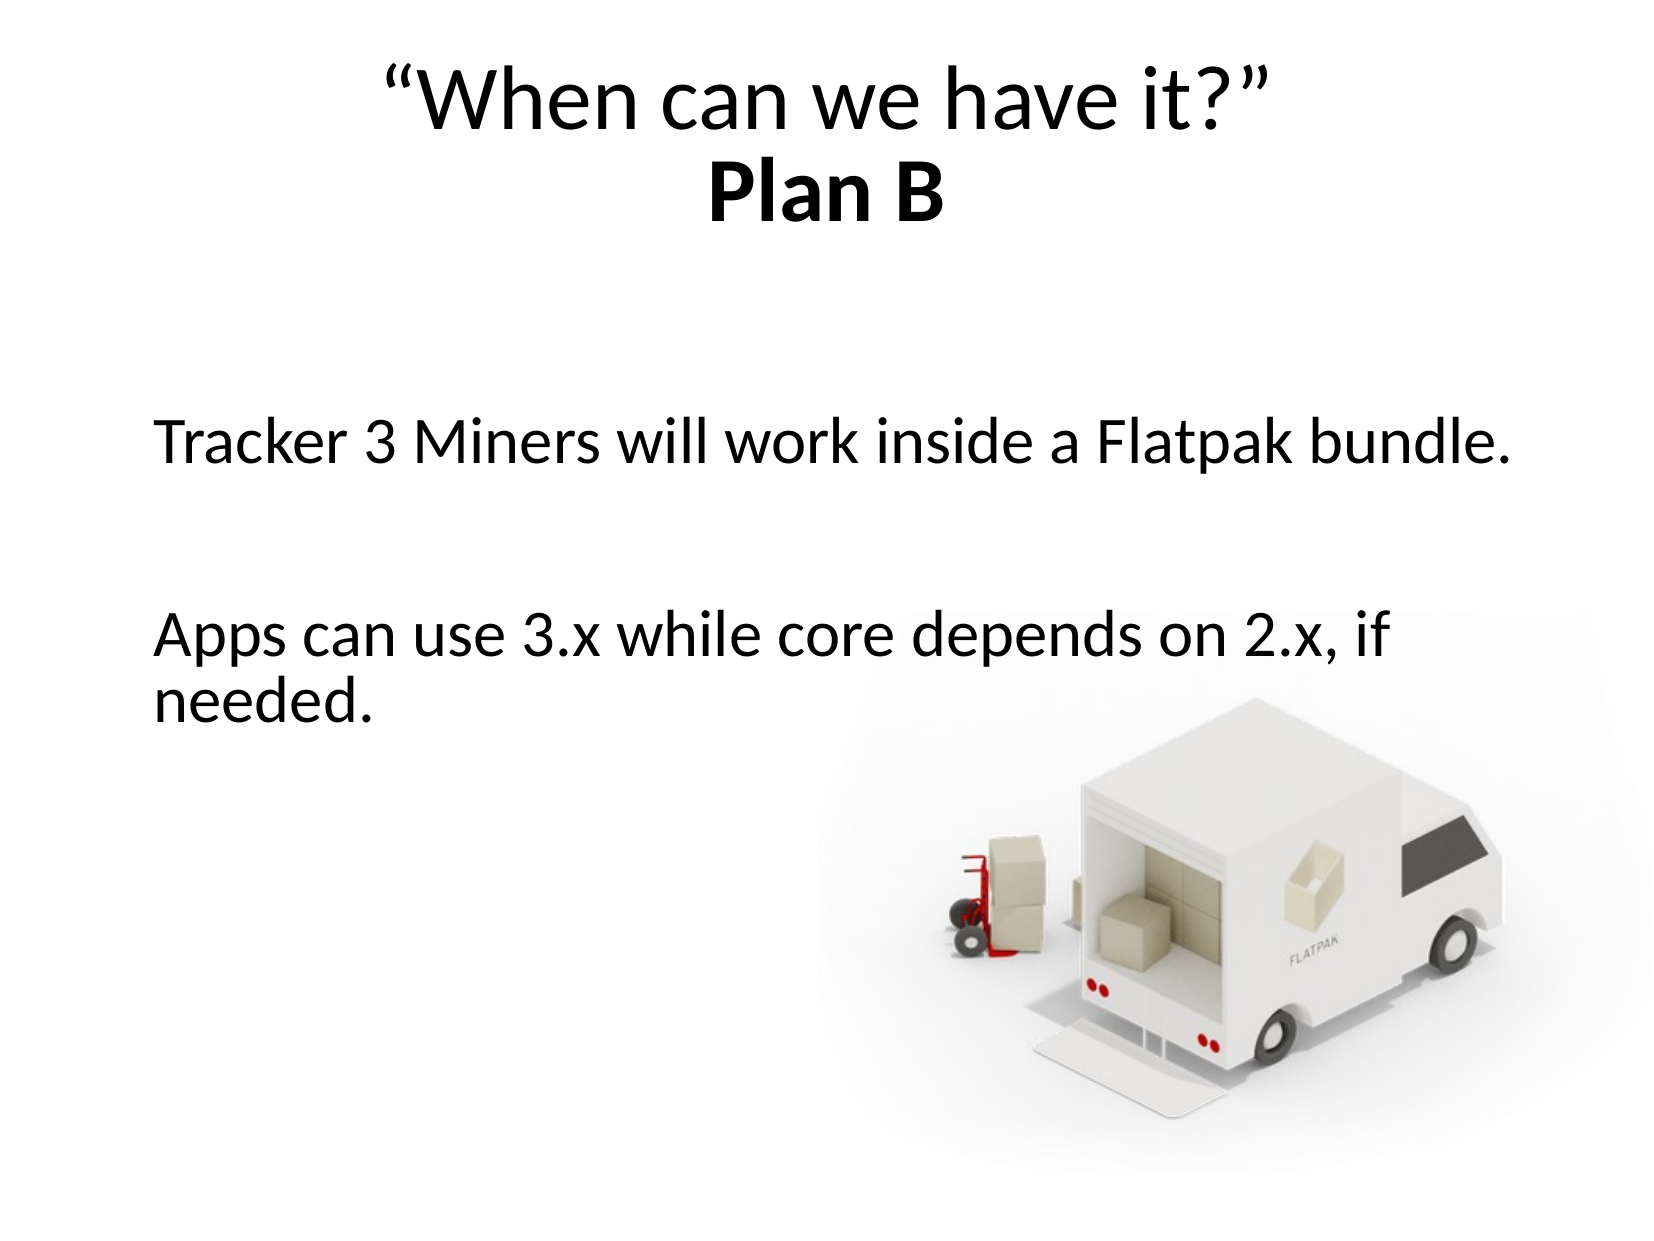

“When can we have it?”
Plan B
# Tracker 3 Miners will work inside a Flatpak bundle.
Apps can use 3.x while core depends on 2.x, if needed.